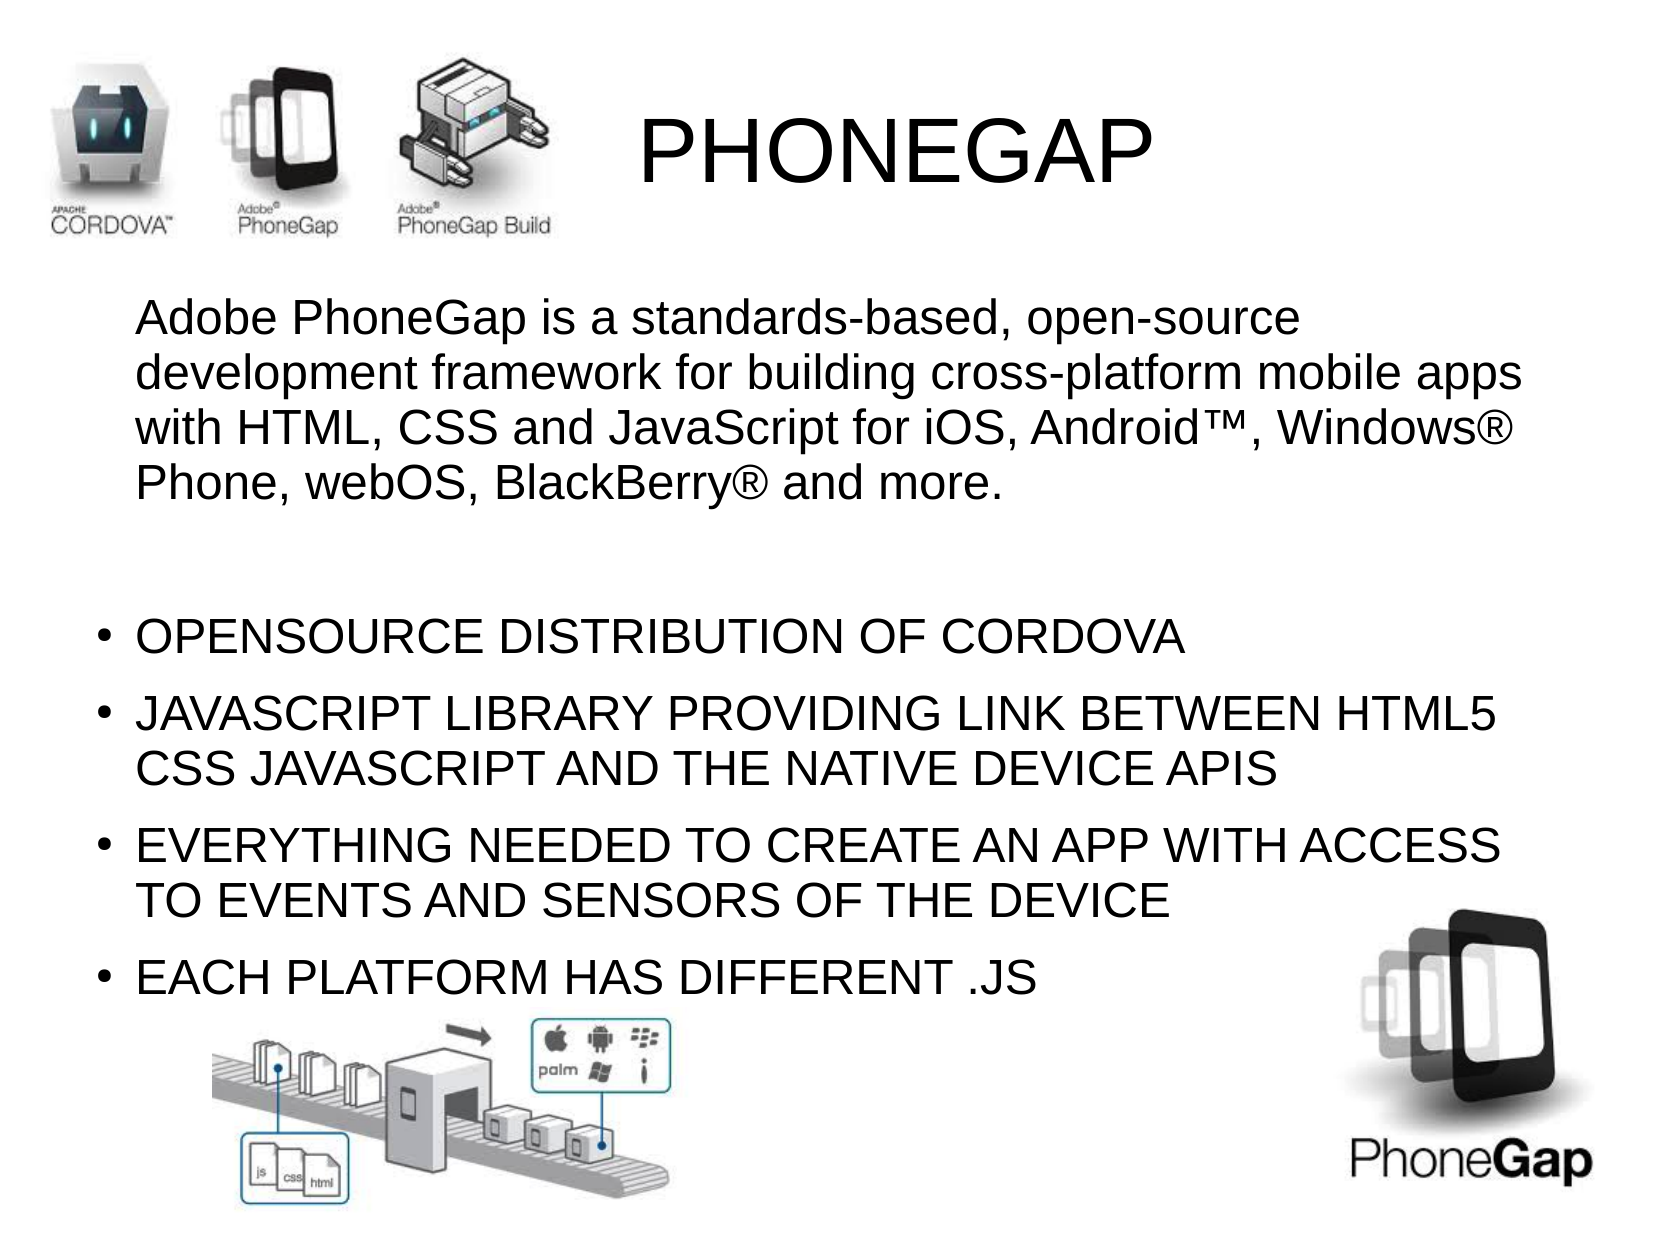

# PHONEGAP
Adobe PhoneGap is a standards-based, open-source development framework for building cross-platform mobile apps with HTML, CSS and JavaScript for iOS, Android™, Windows® Phone, webOS, BlackBerry® and more.
OPENSOURCE DISTRIBUTION OF CORDOVA
JAVASCRIPT LIBRARY PROVIDING LINK BETWEEN HTML5 CSS JAVASCRIPT AND THE NATIVE DEVICE APIS
EVERYTHING NEEDED TO CREATE AN APP WITH ACCESS TO EVENTS AND SENSORS OF THE DEVICE
EACH PLATFORM HAS DIFFERENT .JS